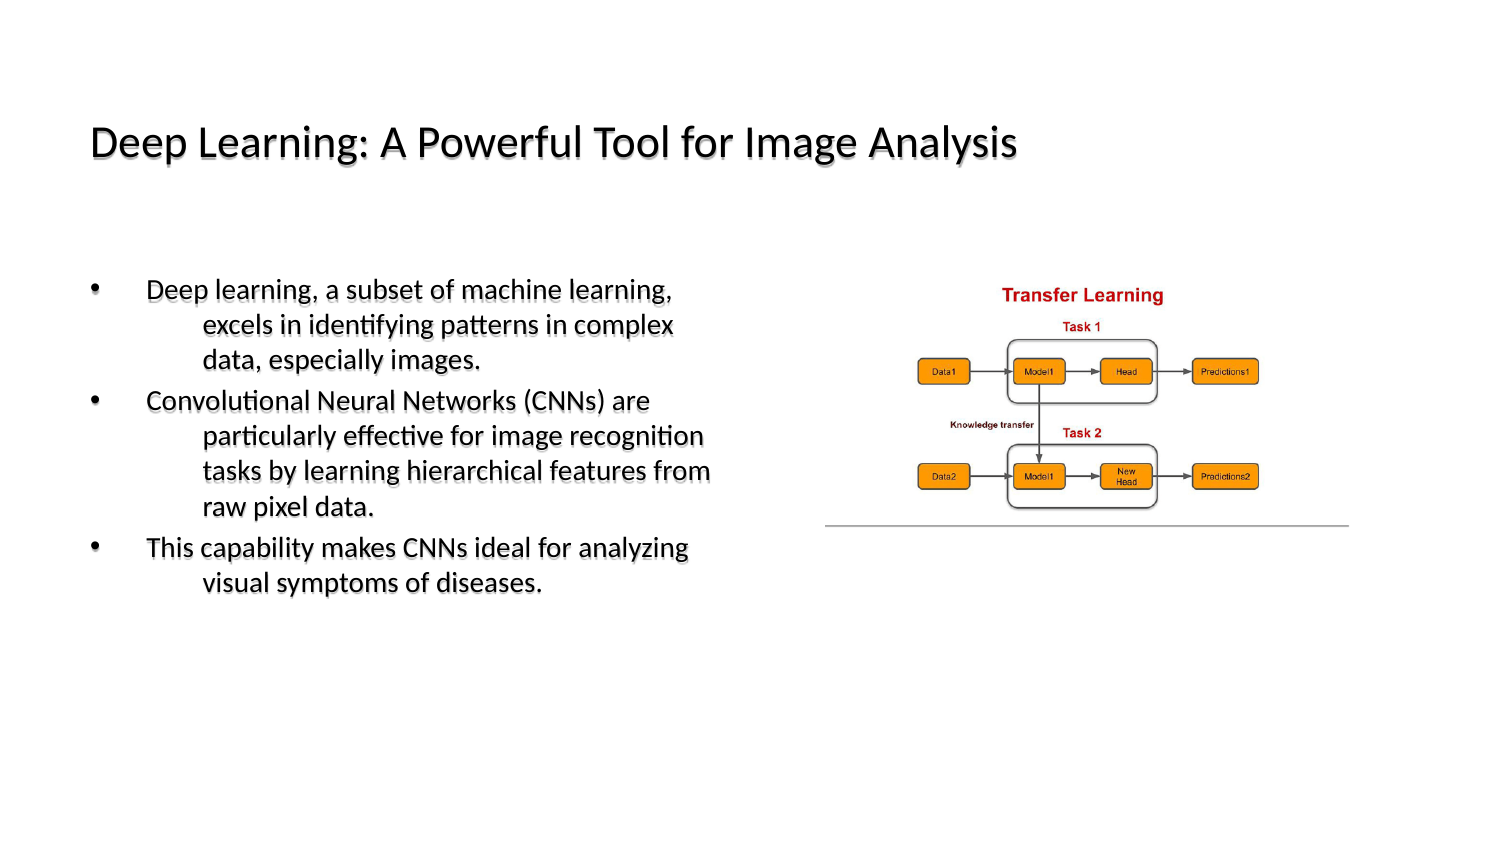

# Deep Learning: A Powerful Tool for Image Analysis
Deep learning, a subset of machine learning, excels in identifying patterns in complex data, especially images.
Convolutional Neural Networks (CNNs) are particularly effective for image recognition tasks by learning hierarchical features from raw pixel data.
This capability makes CNNs ideal for analyzing visual symptoms of diseases.